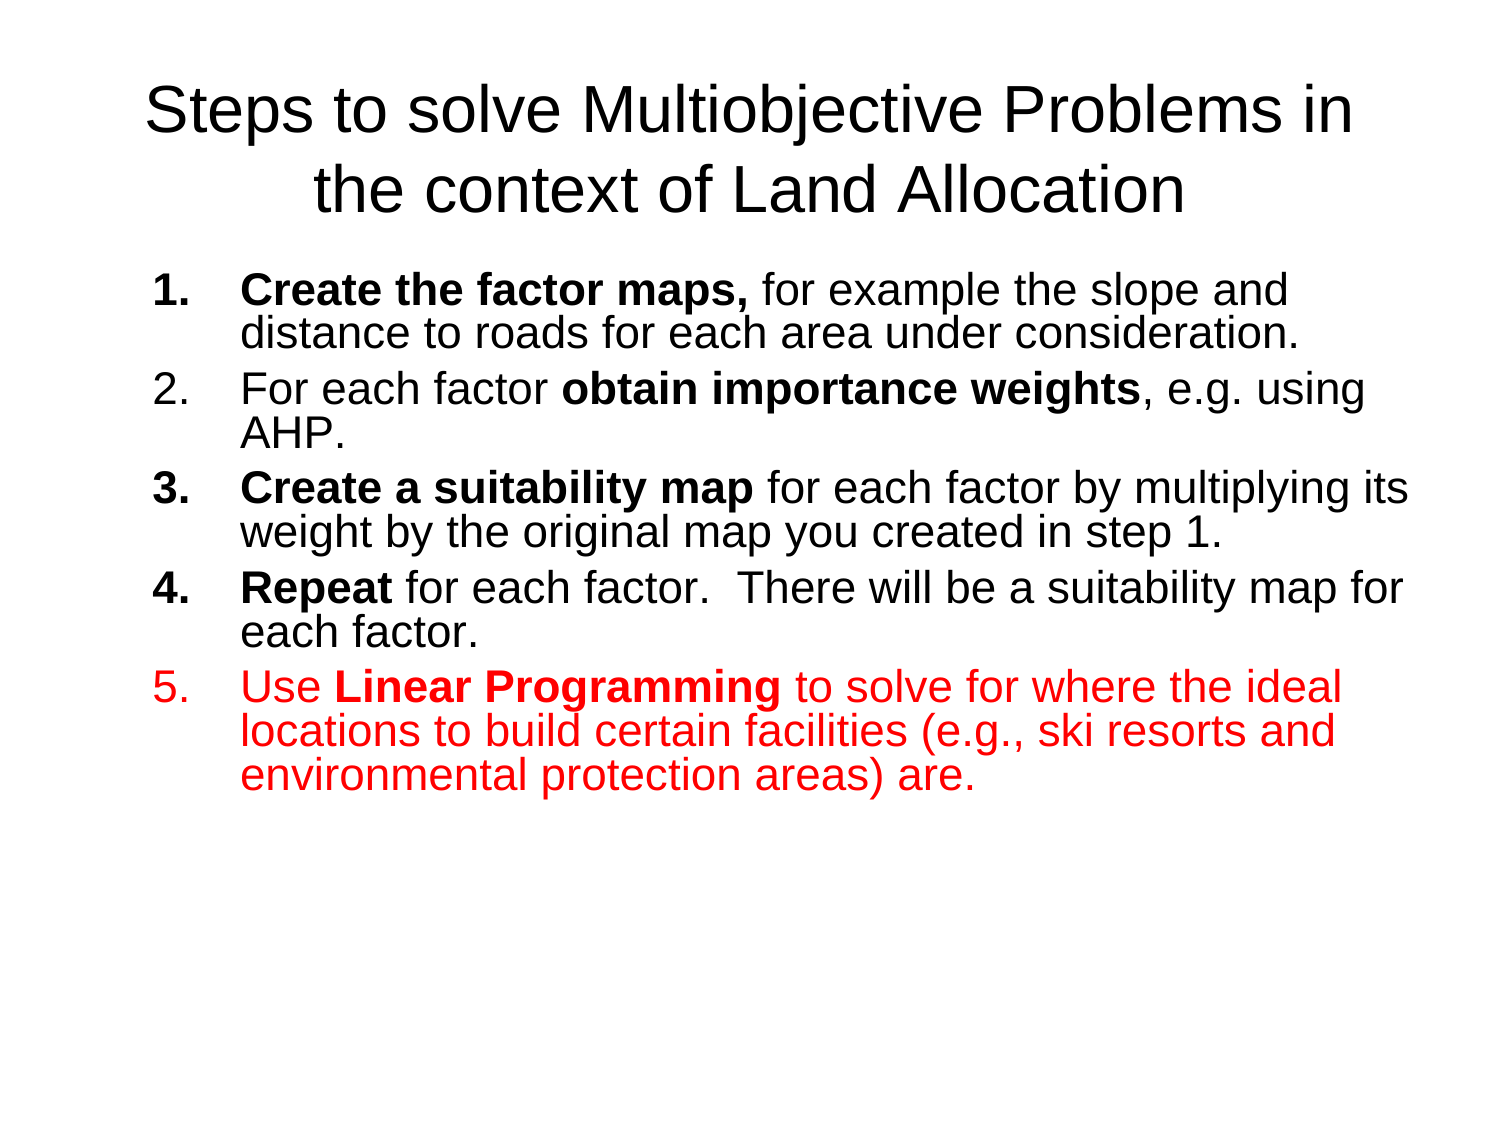

# Steps to solve Multiobjective Problems in the context of Land Allocation
Create the factor maps, for example the slope and distance to roads for each area under consideration.
For each factor obtain importance weights, e.g. using AHP.
Create a suitability map for each factor by multiplying its weight by the original map you created in step 1.
Repeat for each factor. There will be a suitability map for each factor.
Use Linear Programming to solve for where the ideal locations to build certain facilities (e.g., ski resorts and environmental protection areas) are.